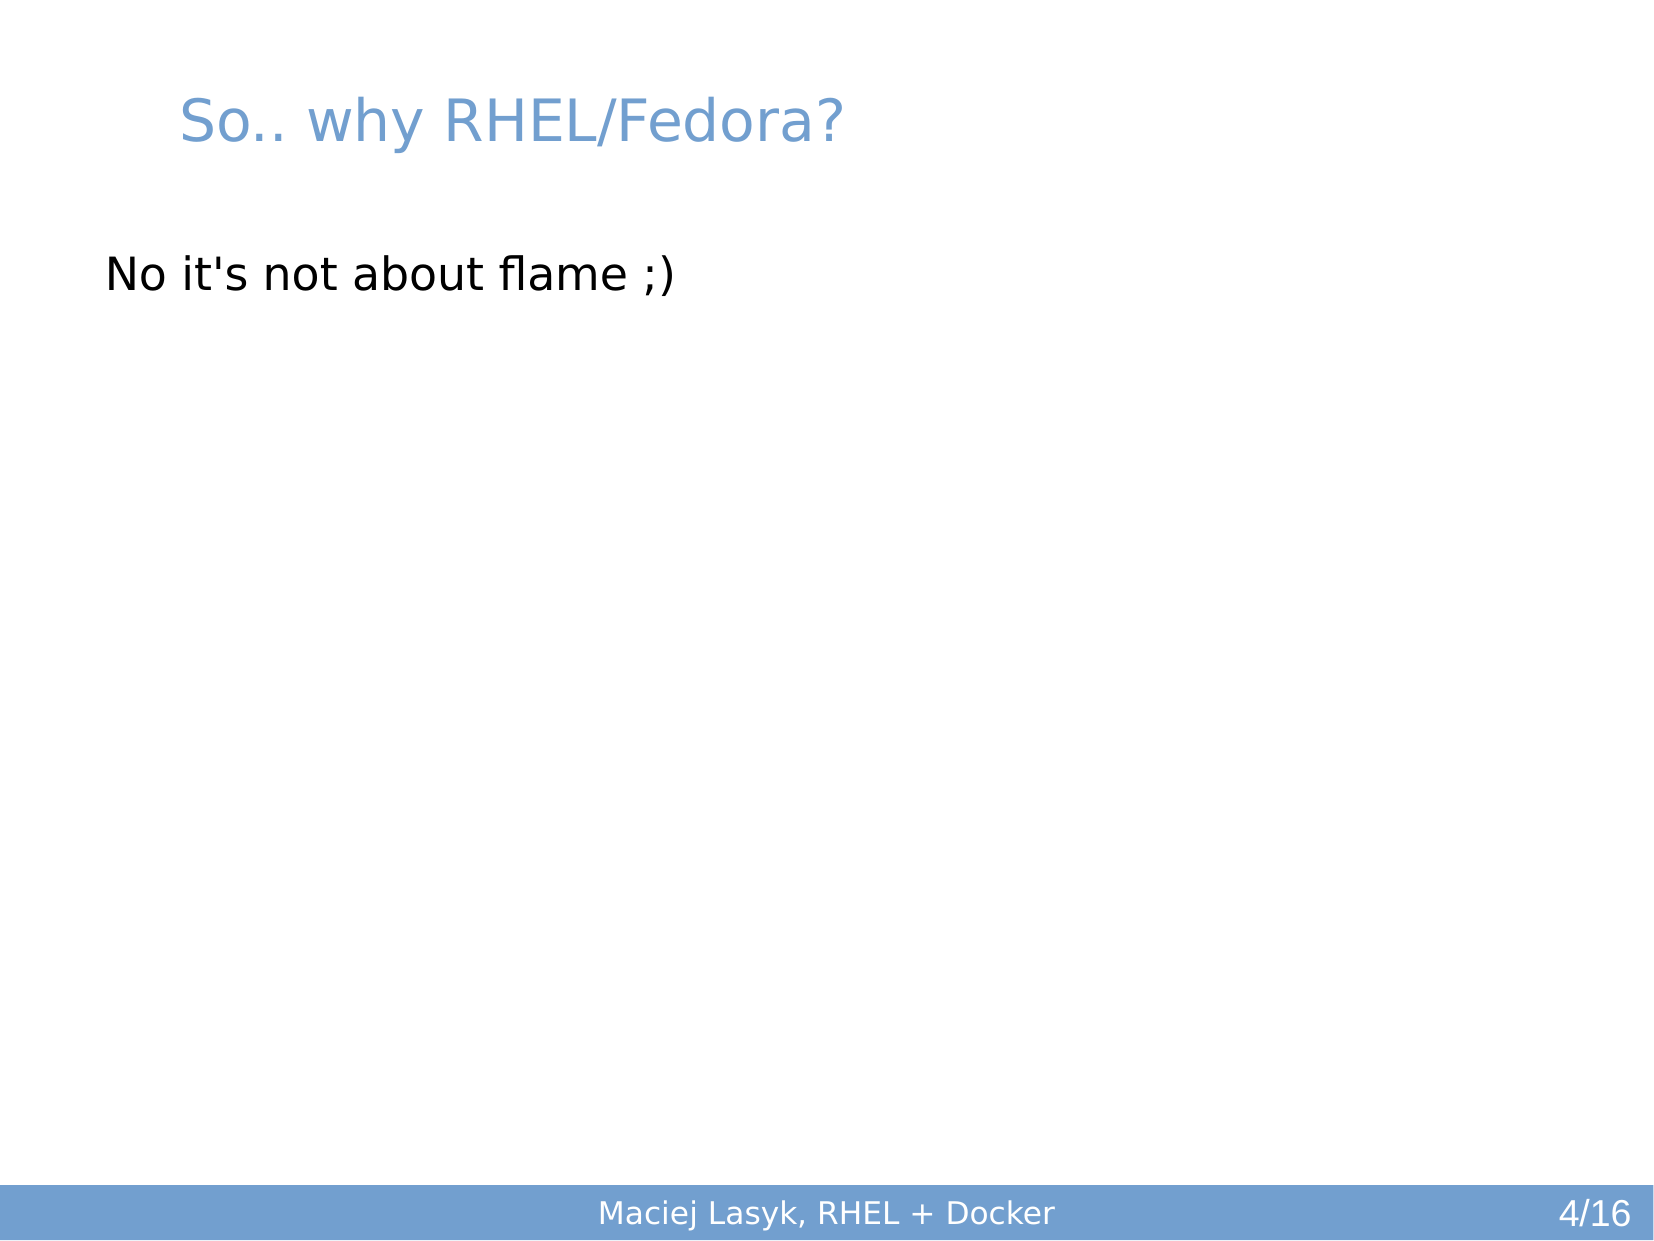

So.. why RHEL/Fedora?
No it's not about flame ;)
 4/16
Maciej Lasyk, RHEL + Docker